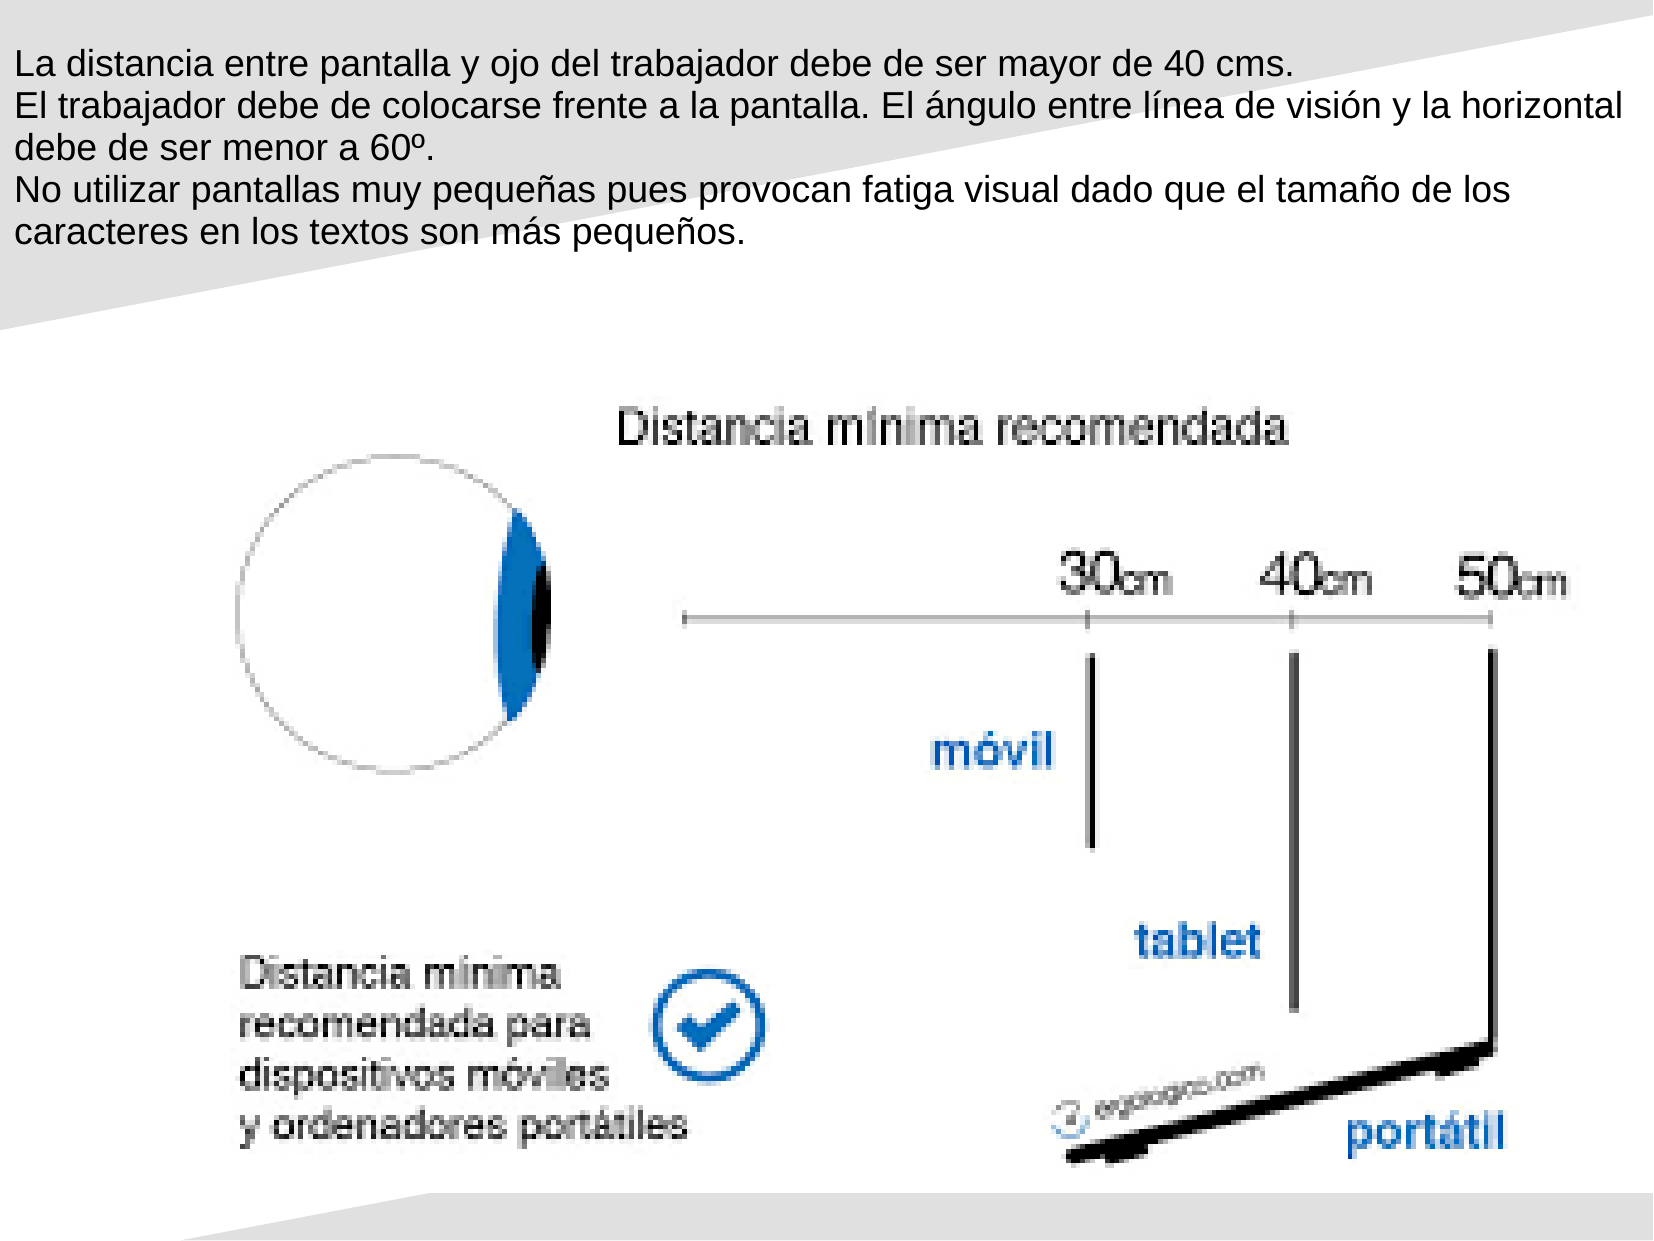

La distancia entre pantalla y ojo del trabajador debe de ser mayor de 40 cms.
El trabajador debe de colocarse frente a la pantalla. El ángulo entre línea de visión y la horizontal debe de ser menor a 60º.
No utilizar pantallas muy pequeñas pues provocan fatiga visual dado que el tamaño de los caracteres en los textos son más pequeños.
11